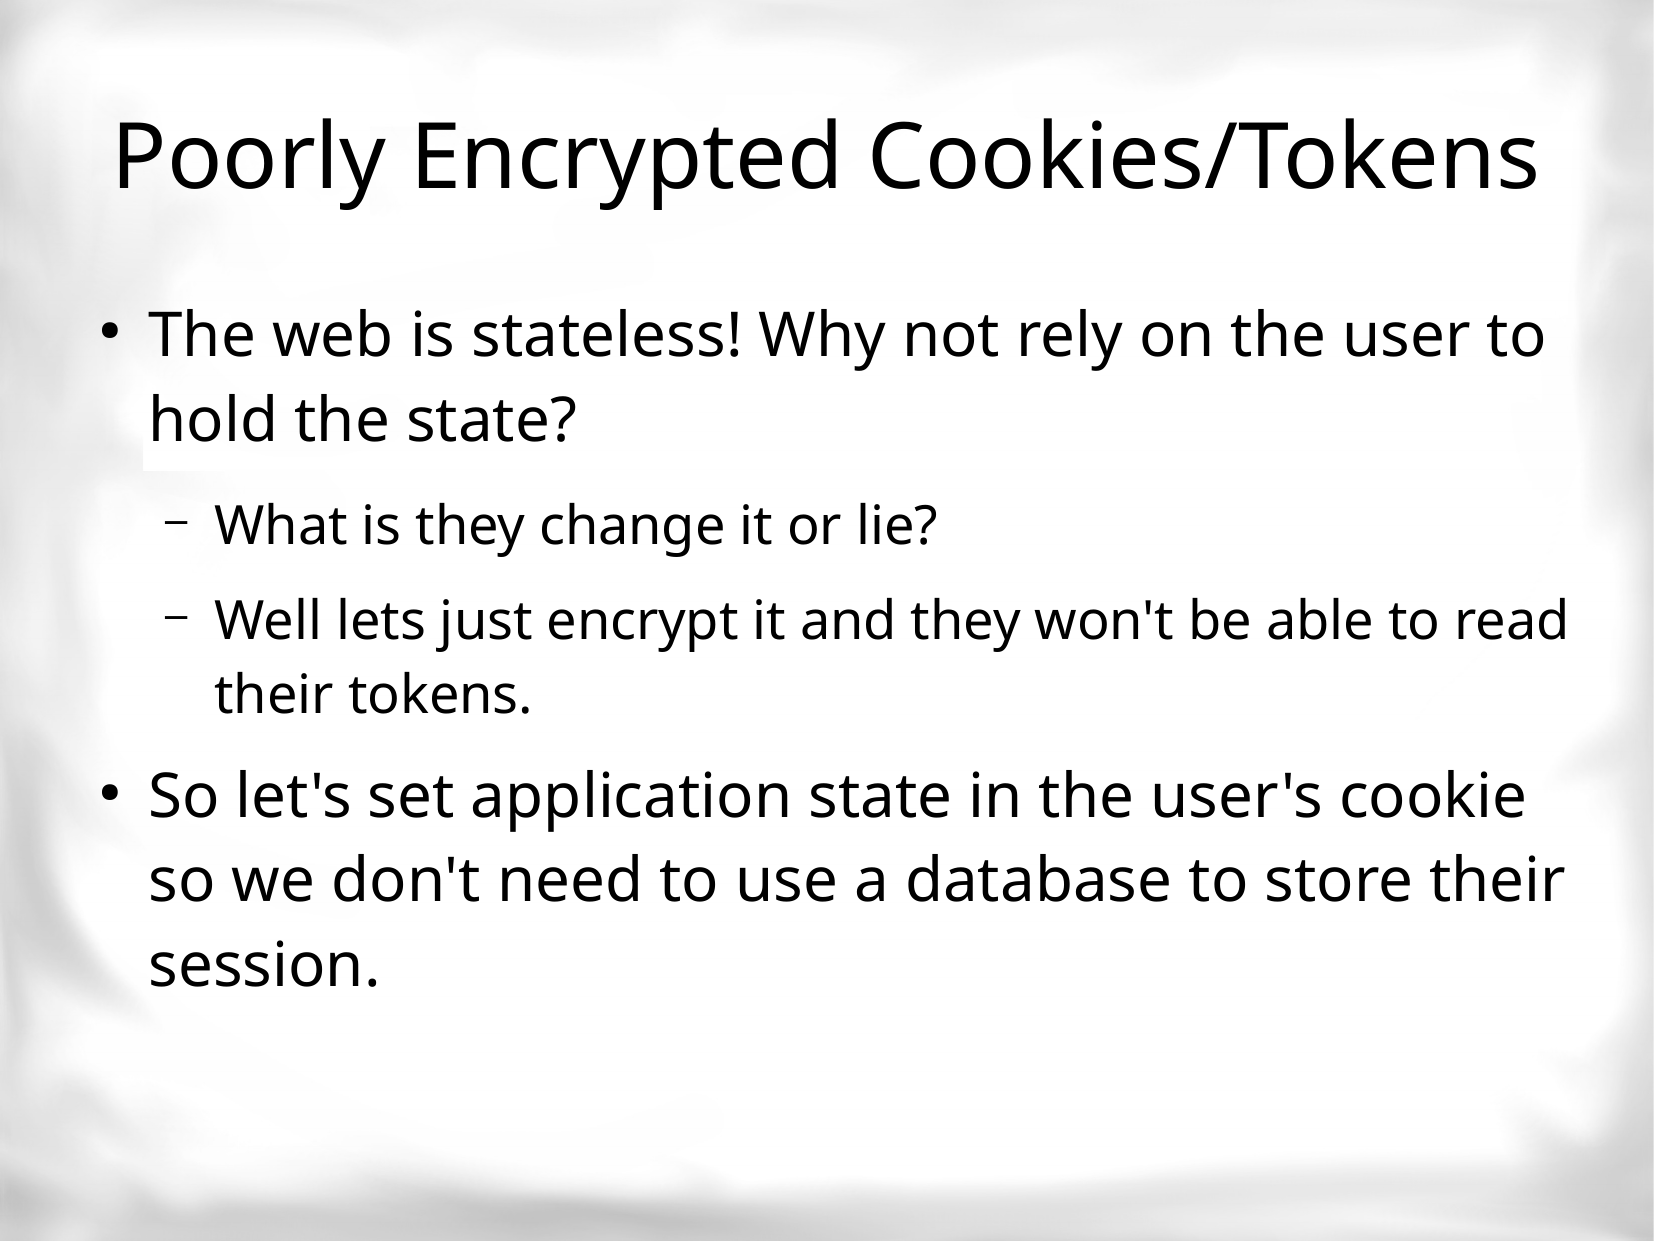

# Poorly Encrypted Cookies/Tokens
The web is stateless! Why not rely on the user to hold the state?
What is they change it or lie?
Well lets just encrypt it and they won't be able to read their tokens.
So let's set application state in the user's cookie so we don't need to use a database to store their session.